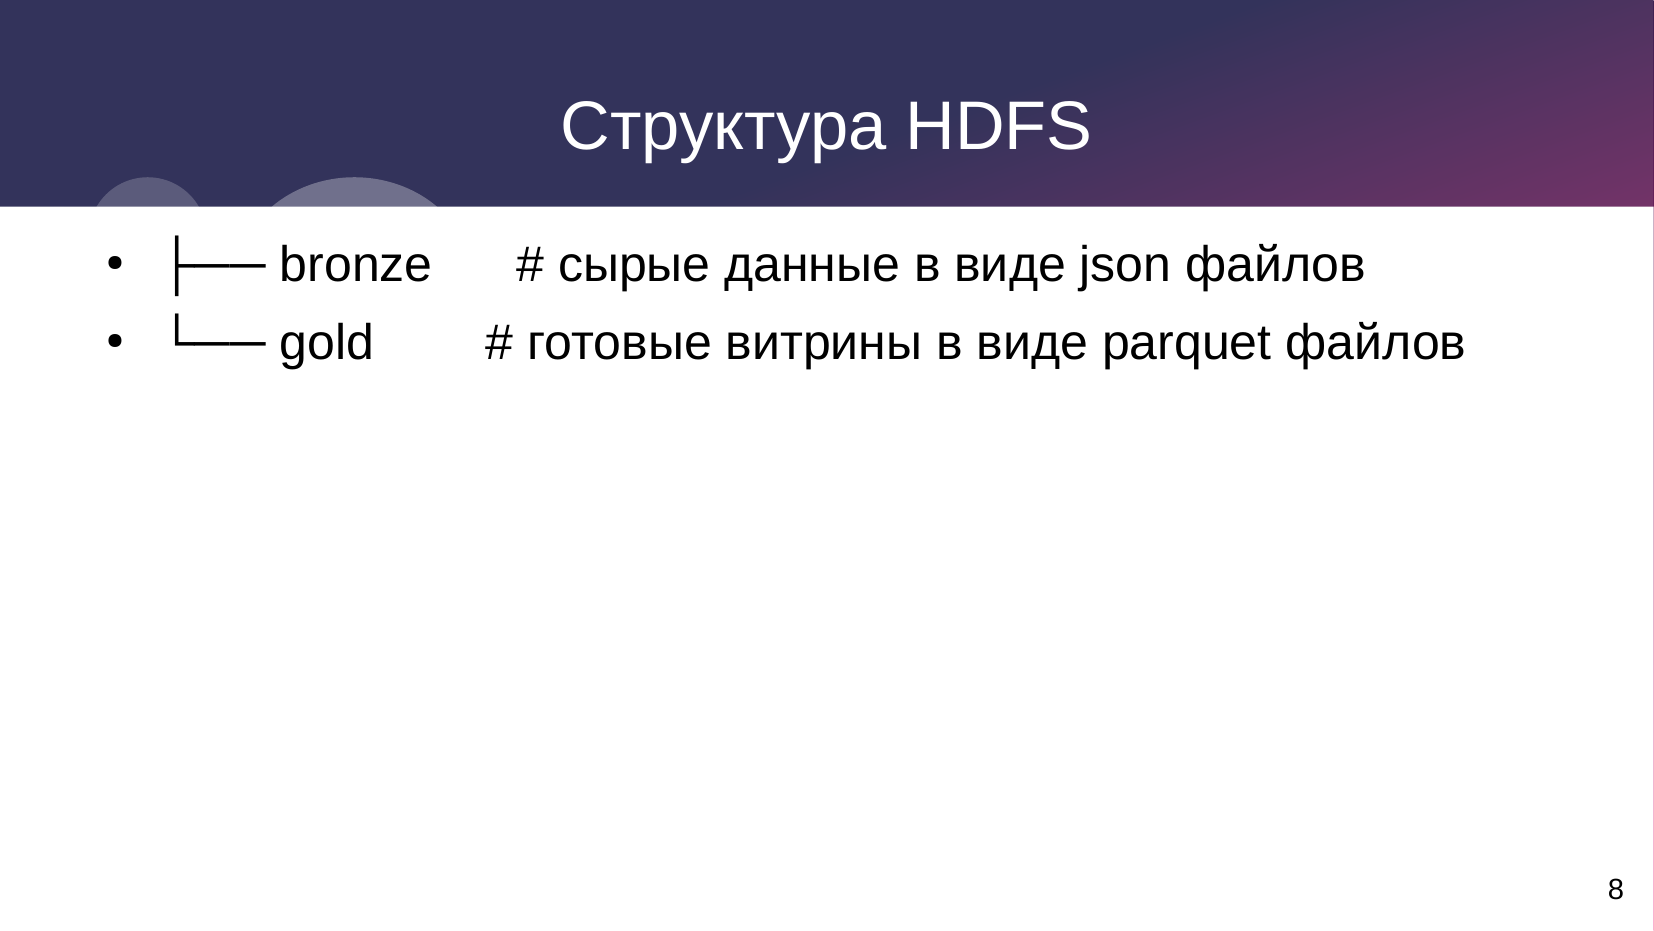

# Структура HDFS
├── bronze # сырые данные в виде json файлов
└── gold # готовые витрины в виде parquet файлов